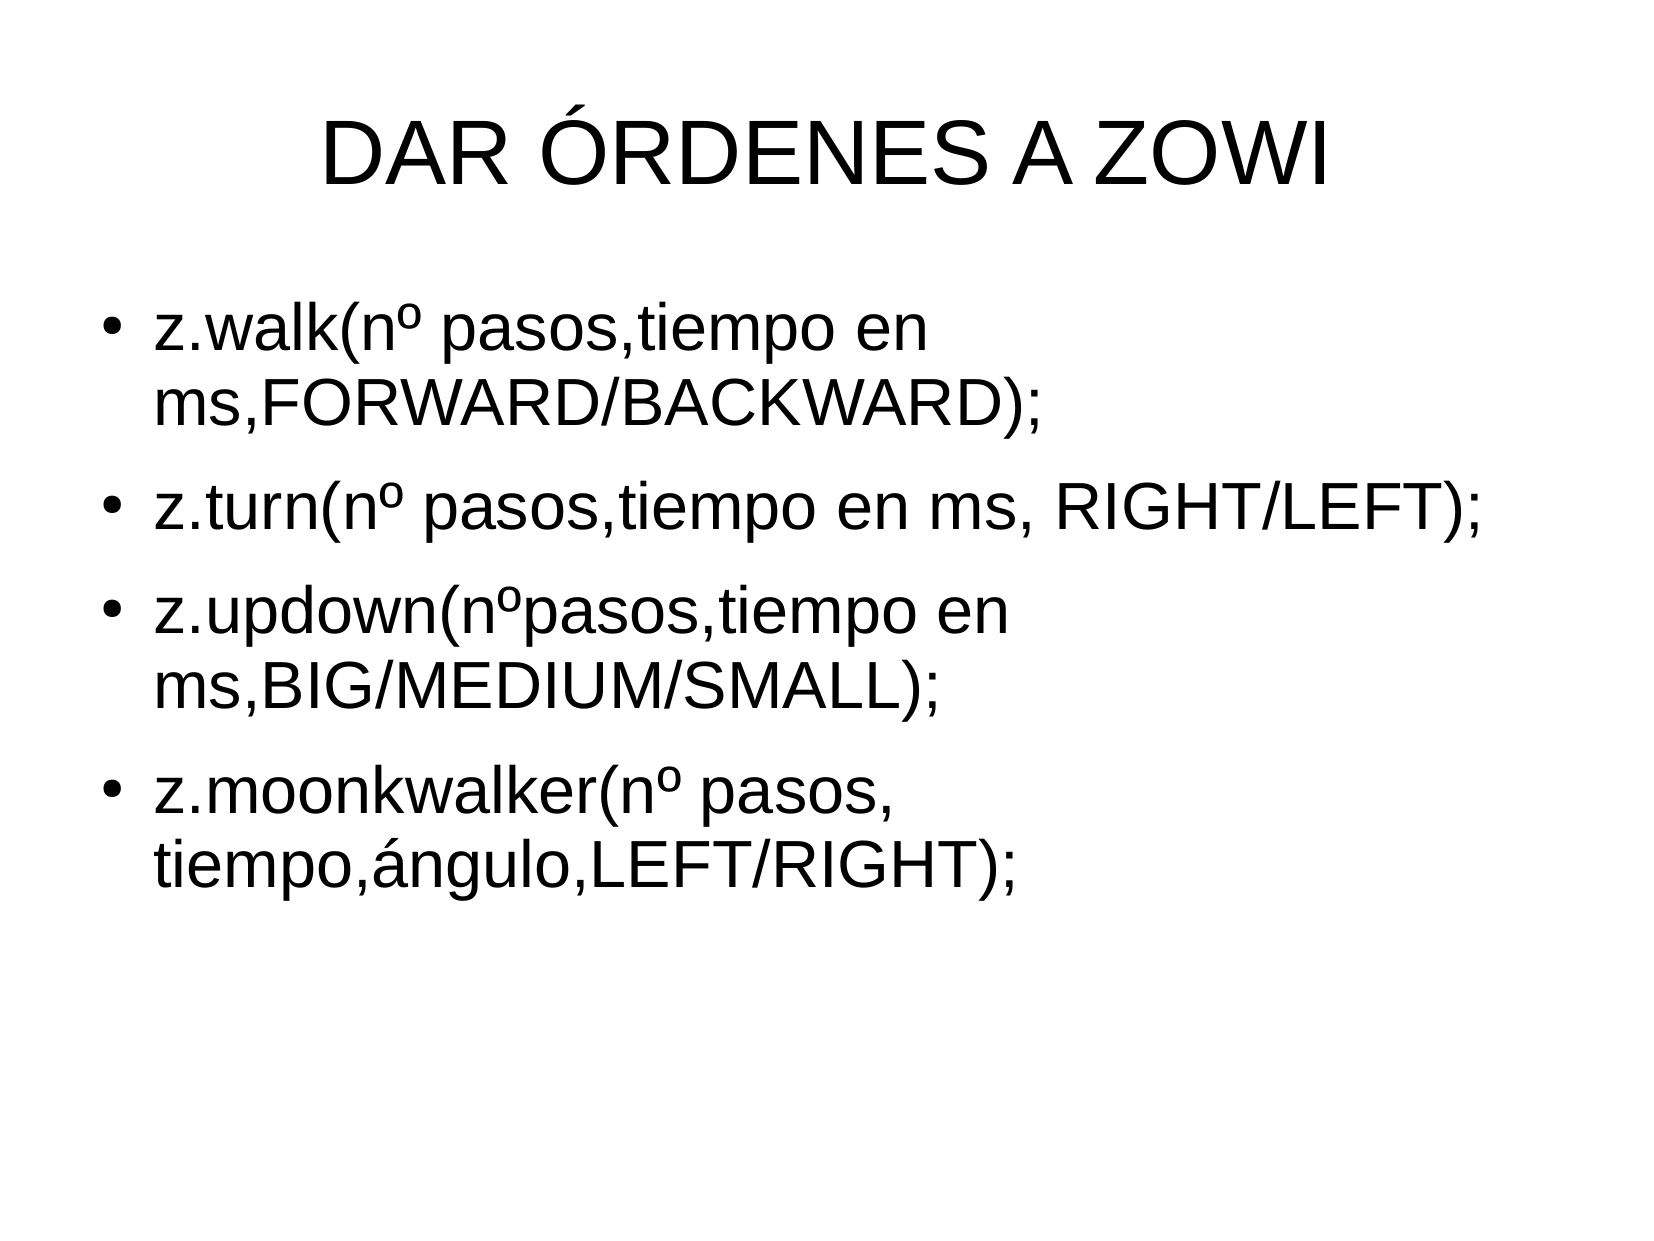

# DAR ÓRDENES A ZOWI
z.walk(nº pasos,tiempo en ms,FORWARD/BACKWARD);
z.turn(nº pasos,tiempo en ms, RIGHT/LEFT);
z.updown(nºpasos,tiempo en ms,BIG/MEDIUM/SMALL);
z.moonkwalker(nº pasos, tiempo,ángulo,LEFT/RIGHT);